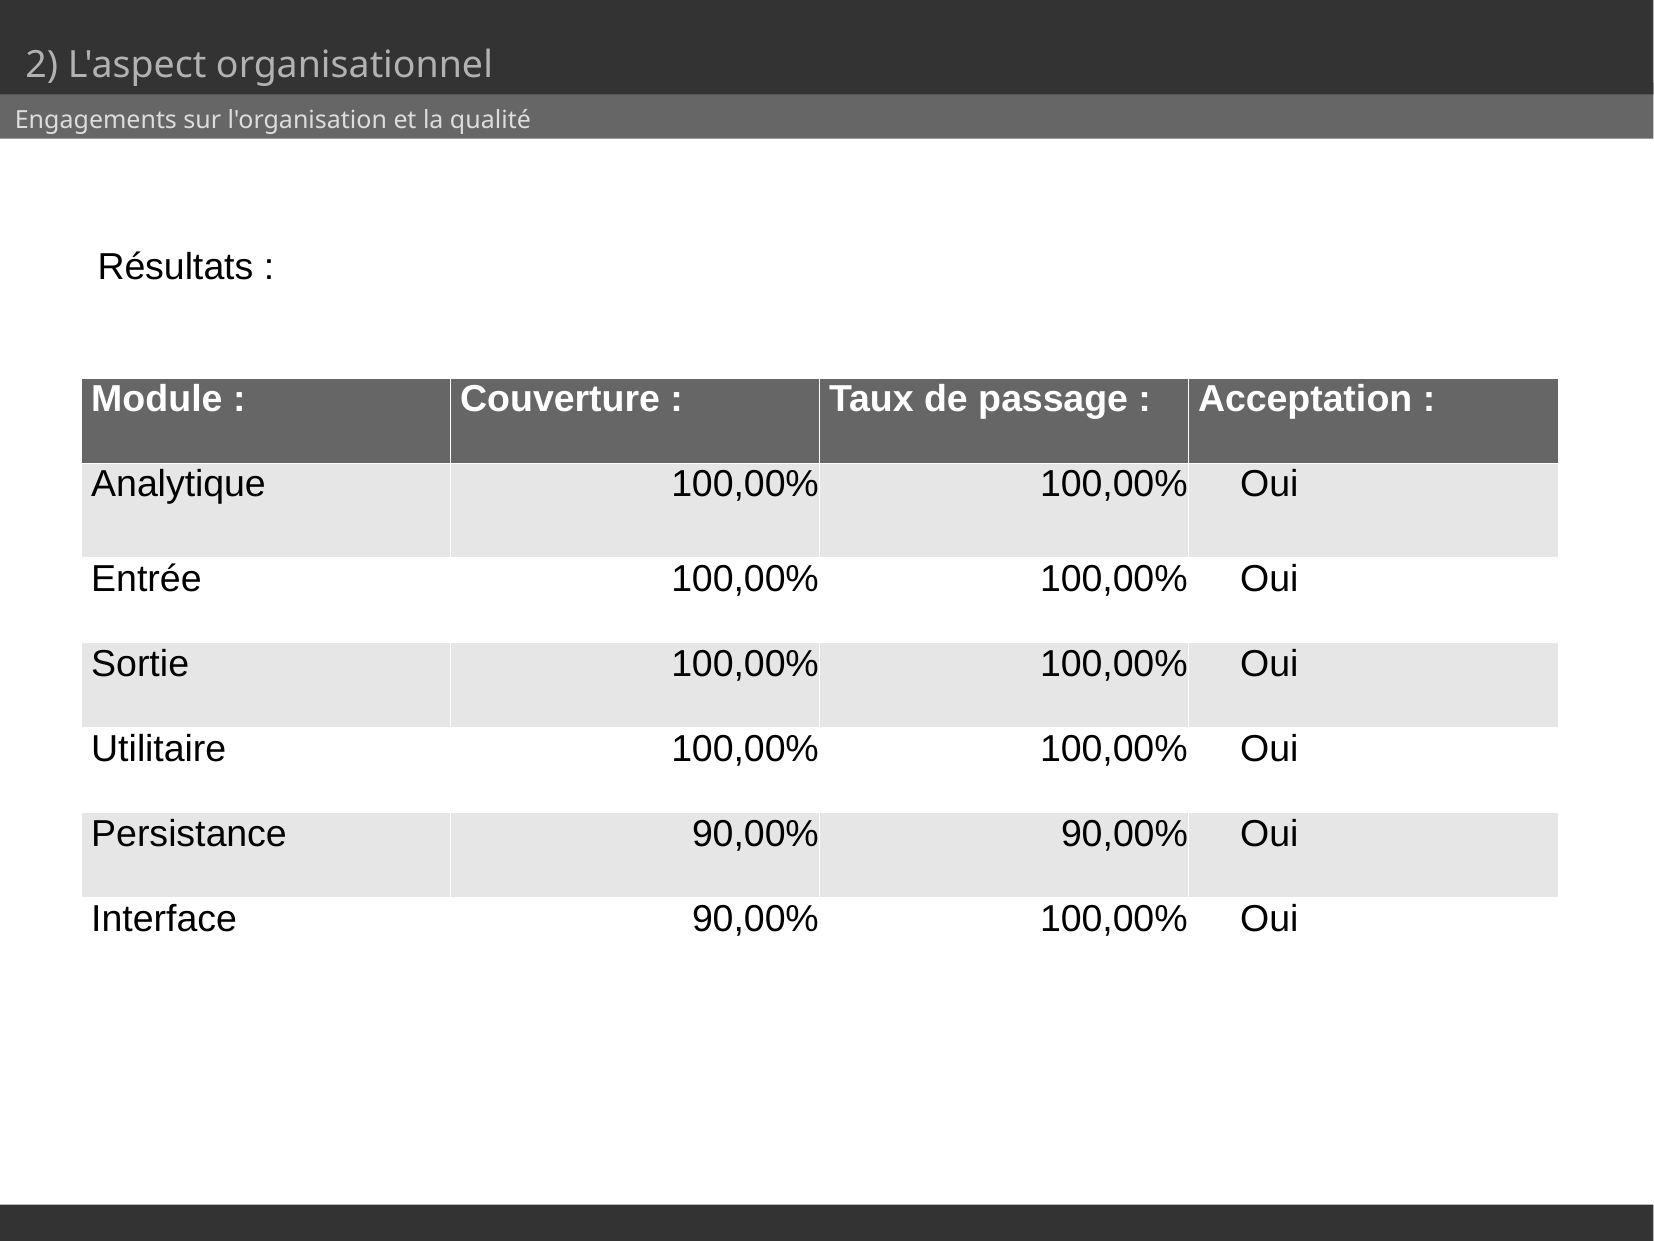

2) L'aspect organisationnel
Engagements sur l'organisation et la qualité
Résultats :
| Module : | Couverture : | Taux de passage : | Acceptation : |
| --- | --- | --- | --- |
| Analytique | 100,00% | 100,00% | Oui |
| Entrée | 100,00% | 100,00% | Oui |
| Sortie | 100,00% | 100,00% | Oui |
| Utilitaire | 100,00% | 100,00% | Oui |
| Persistance | 90,00% | 90,00% | Oui |
| Interface | 90,00% | 100,00% | Oui |